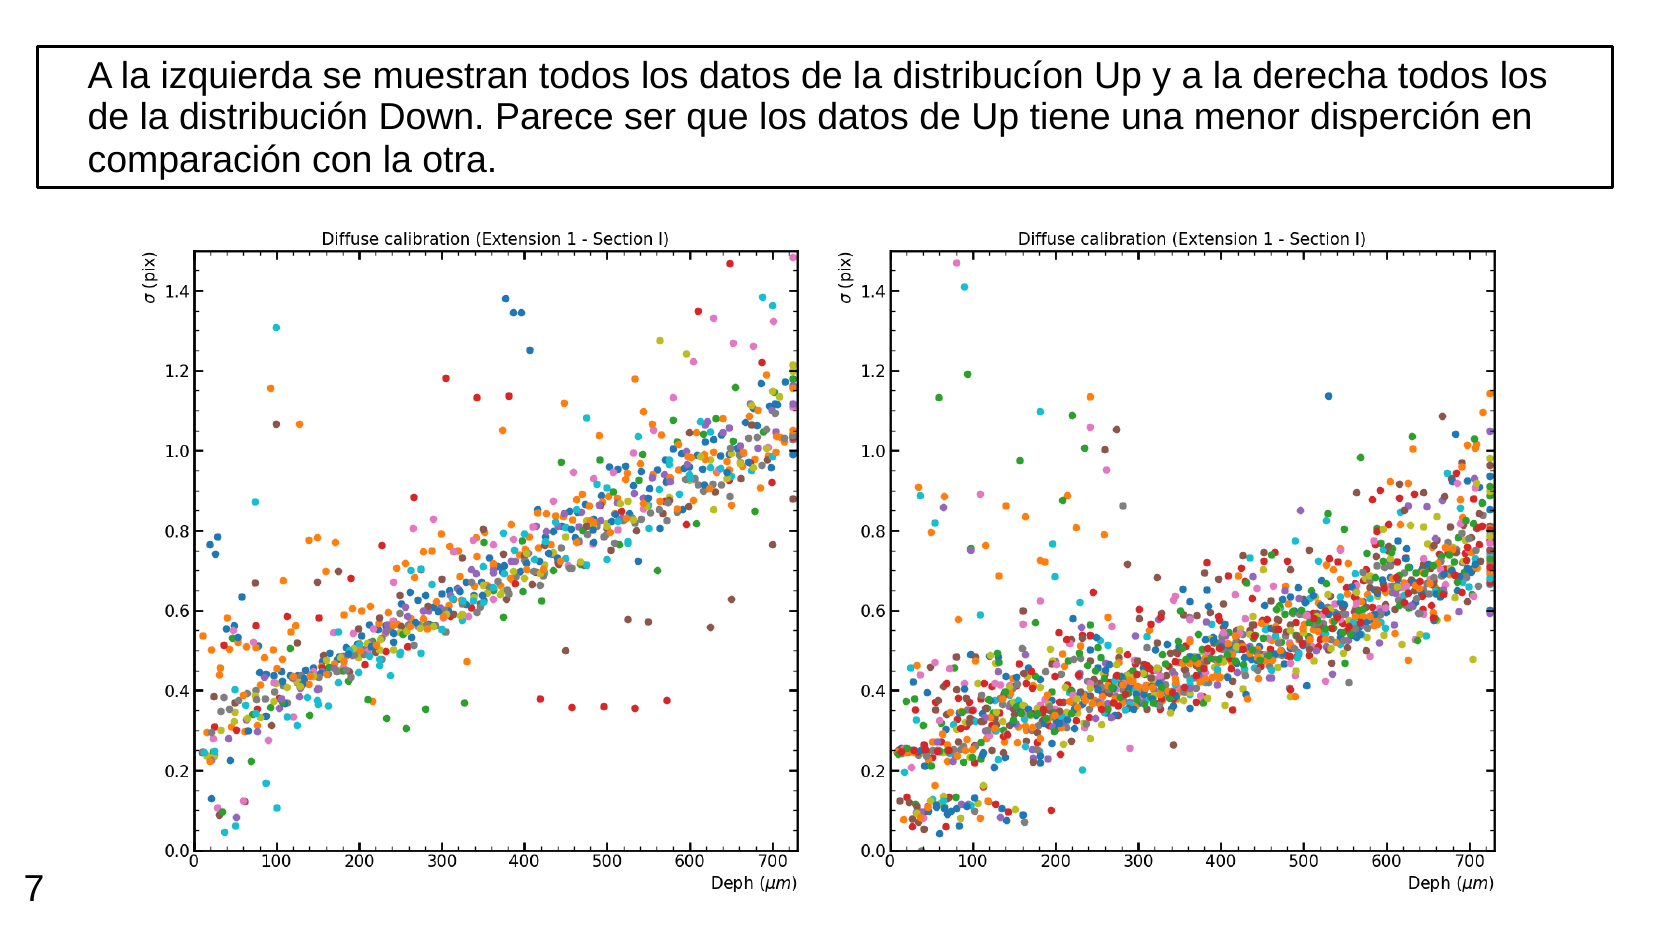

A la izquierda se muestran todos los datos de la distribucíon Up y a la derecha todos los de la distribución Down. Parece ser que los datos de Up tiene una menor disperción en comparación con la otra.